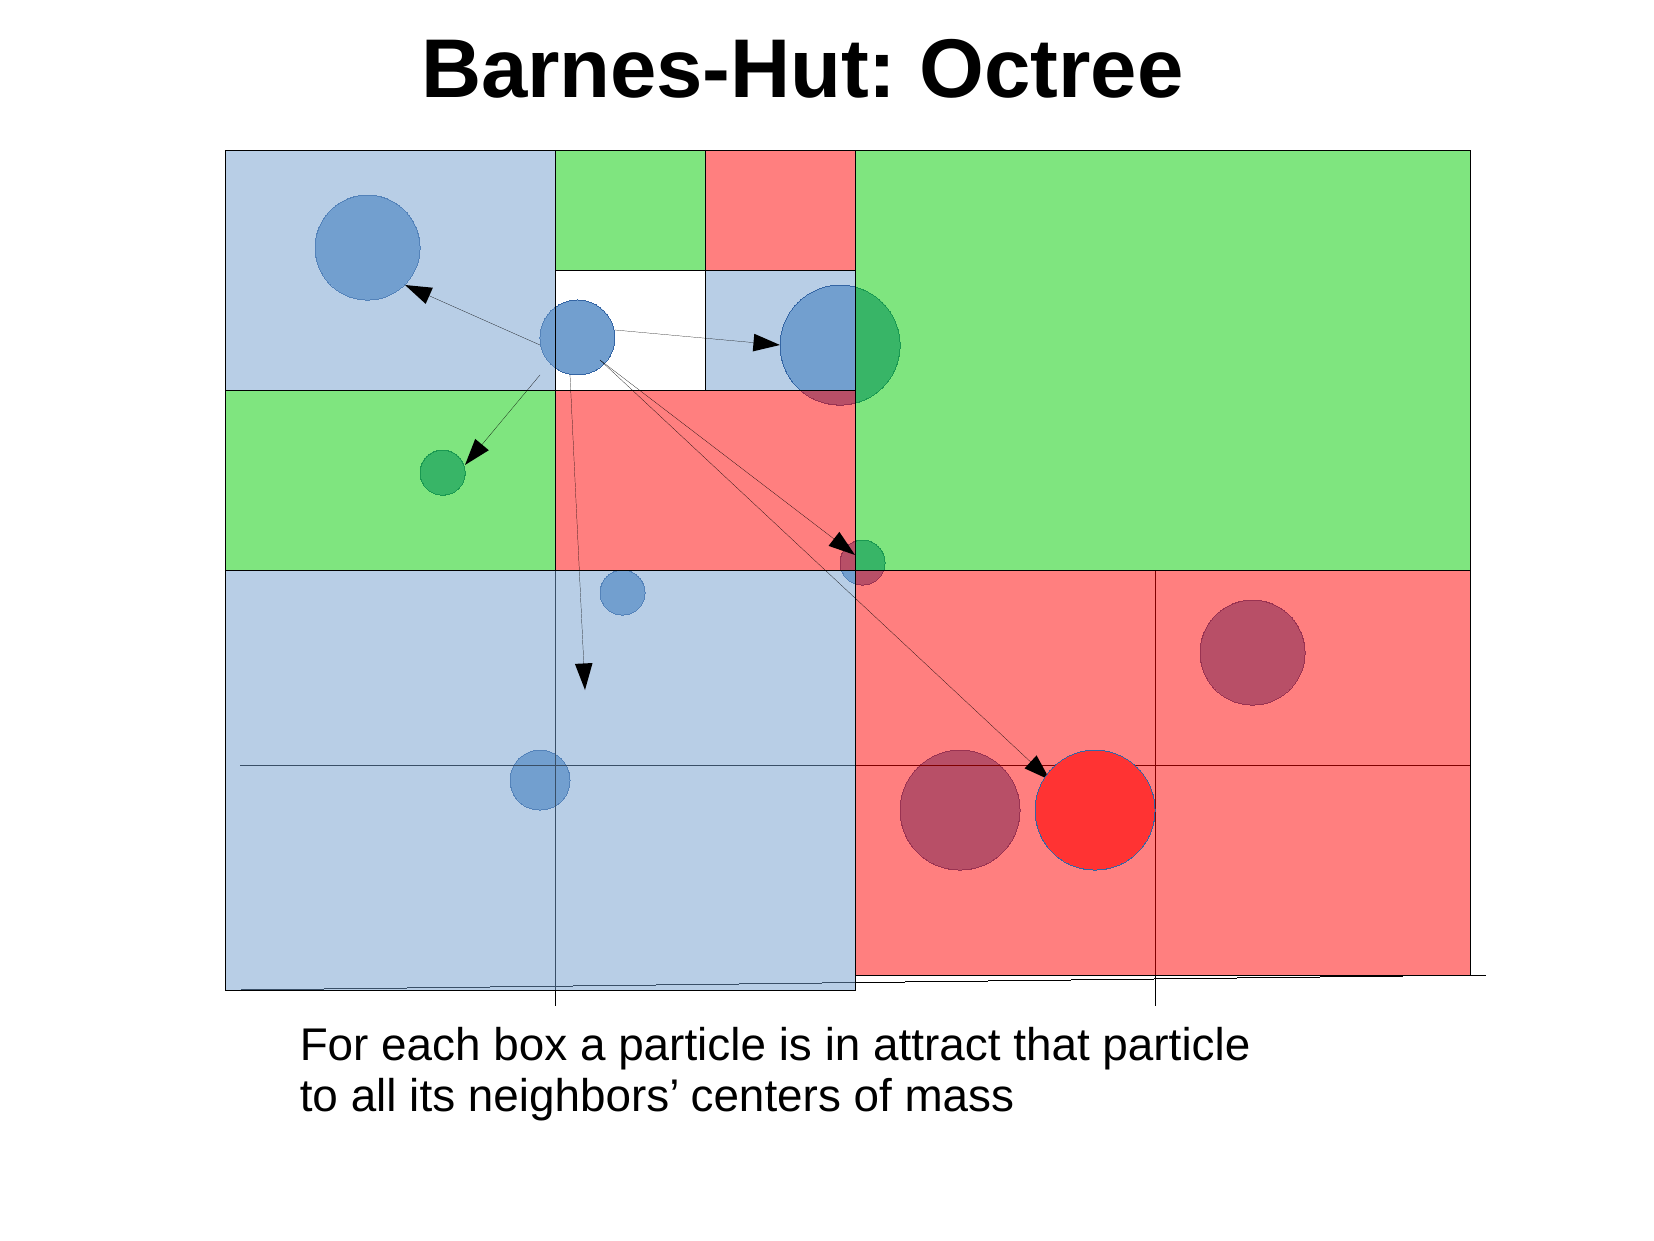

Barnes-Hut: Octree
For each box a particle is in attract that particle to all its neighbors’ centers of mass